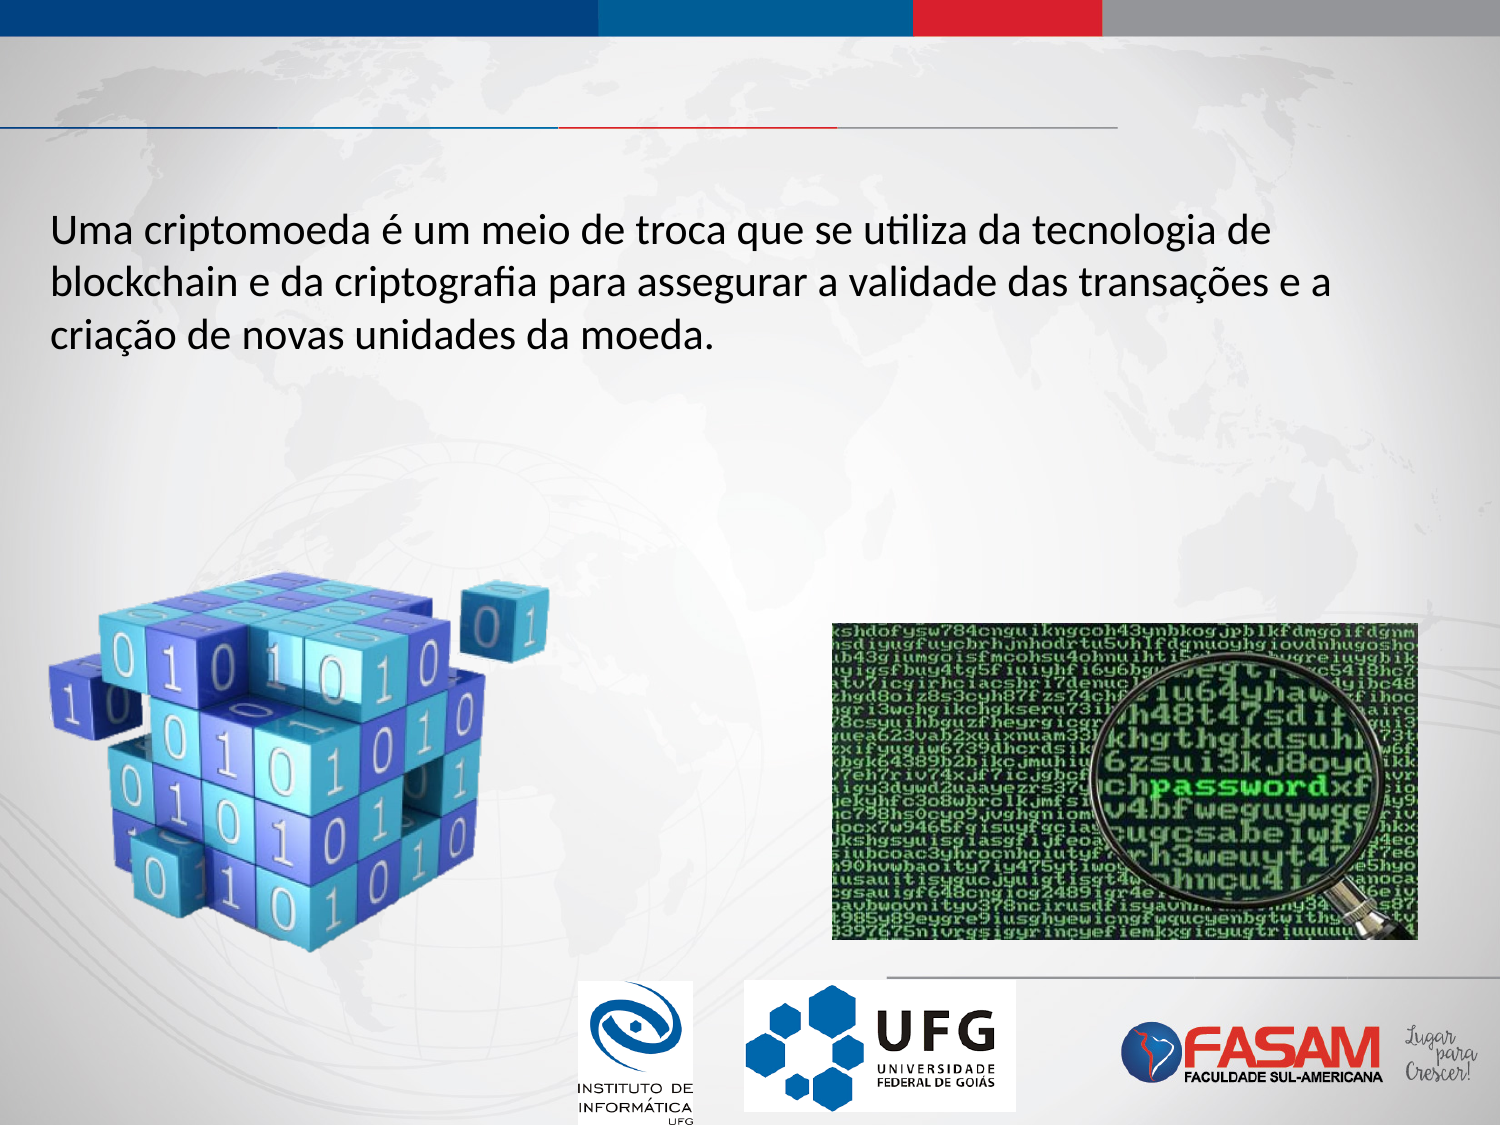

Uma criptomoeda é um meio de troca que se utiliza da tecnologia de blockchain e da criptografia para assegurar a validade das transações e a criação de novas unidades da moeda.